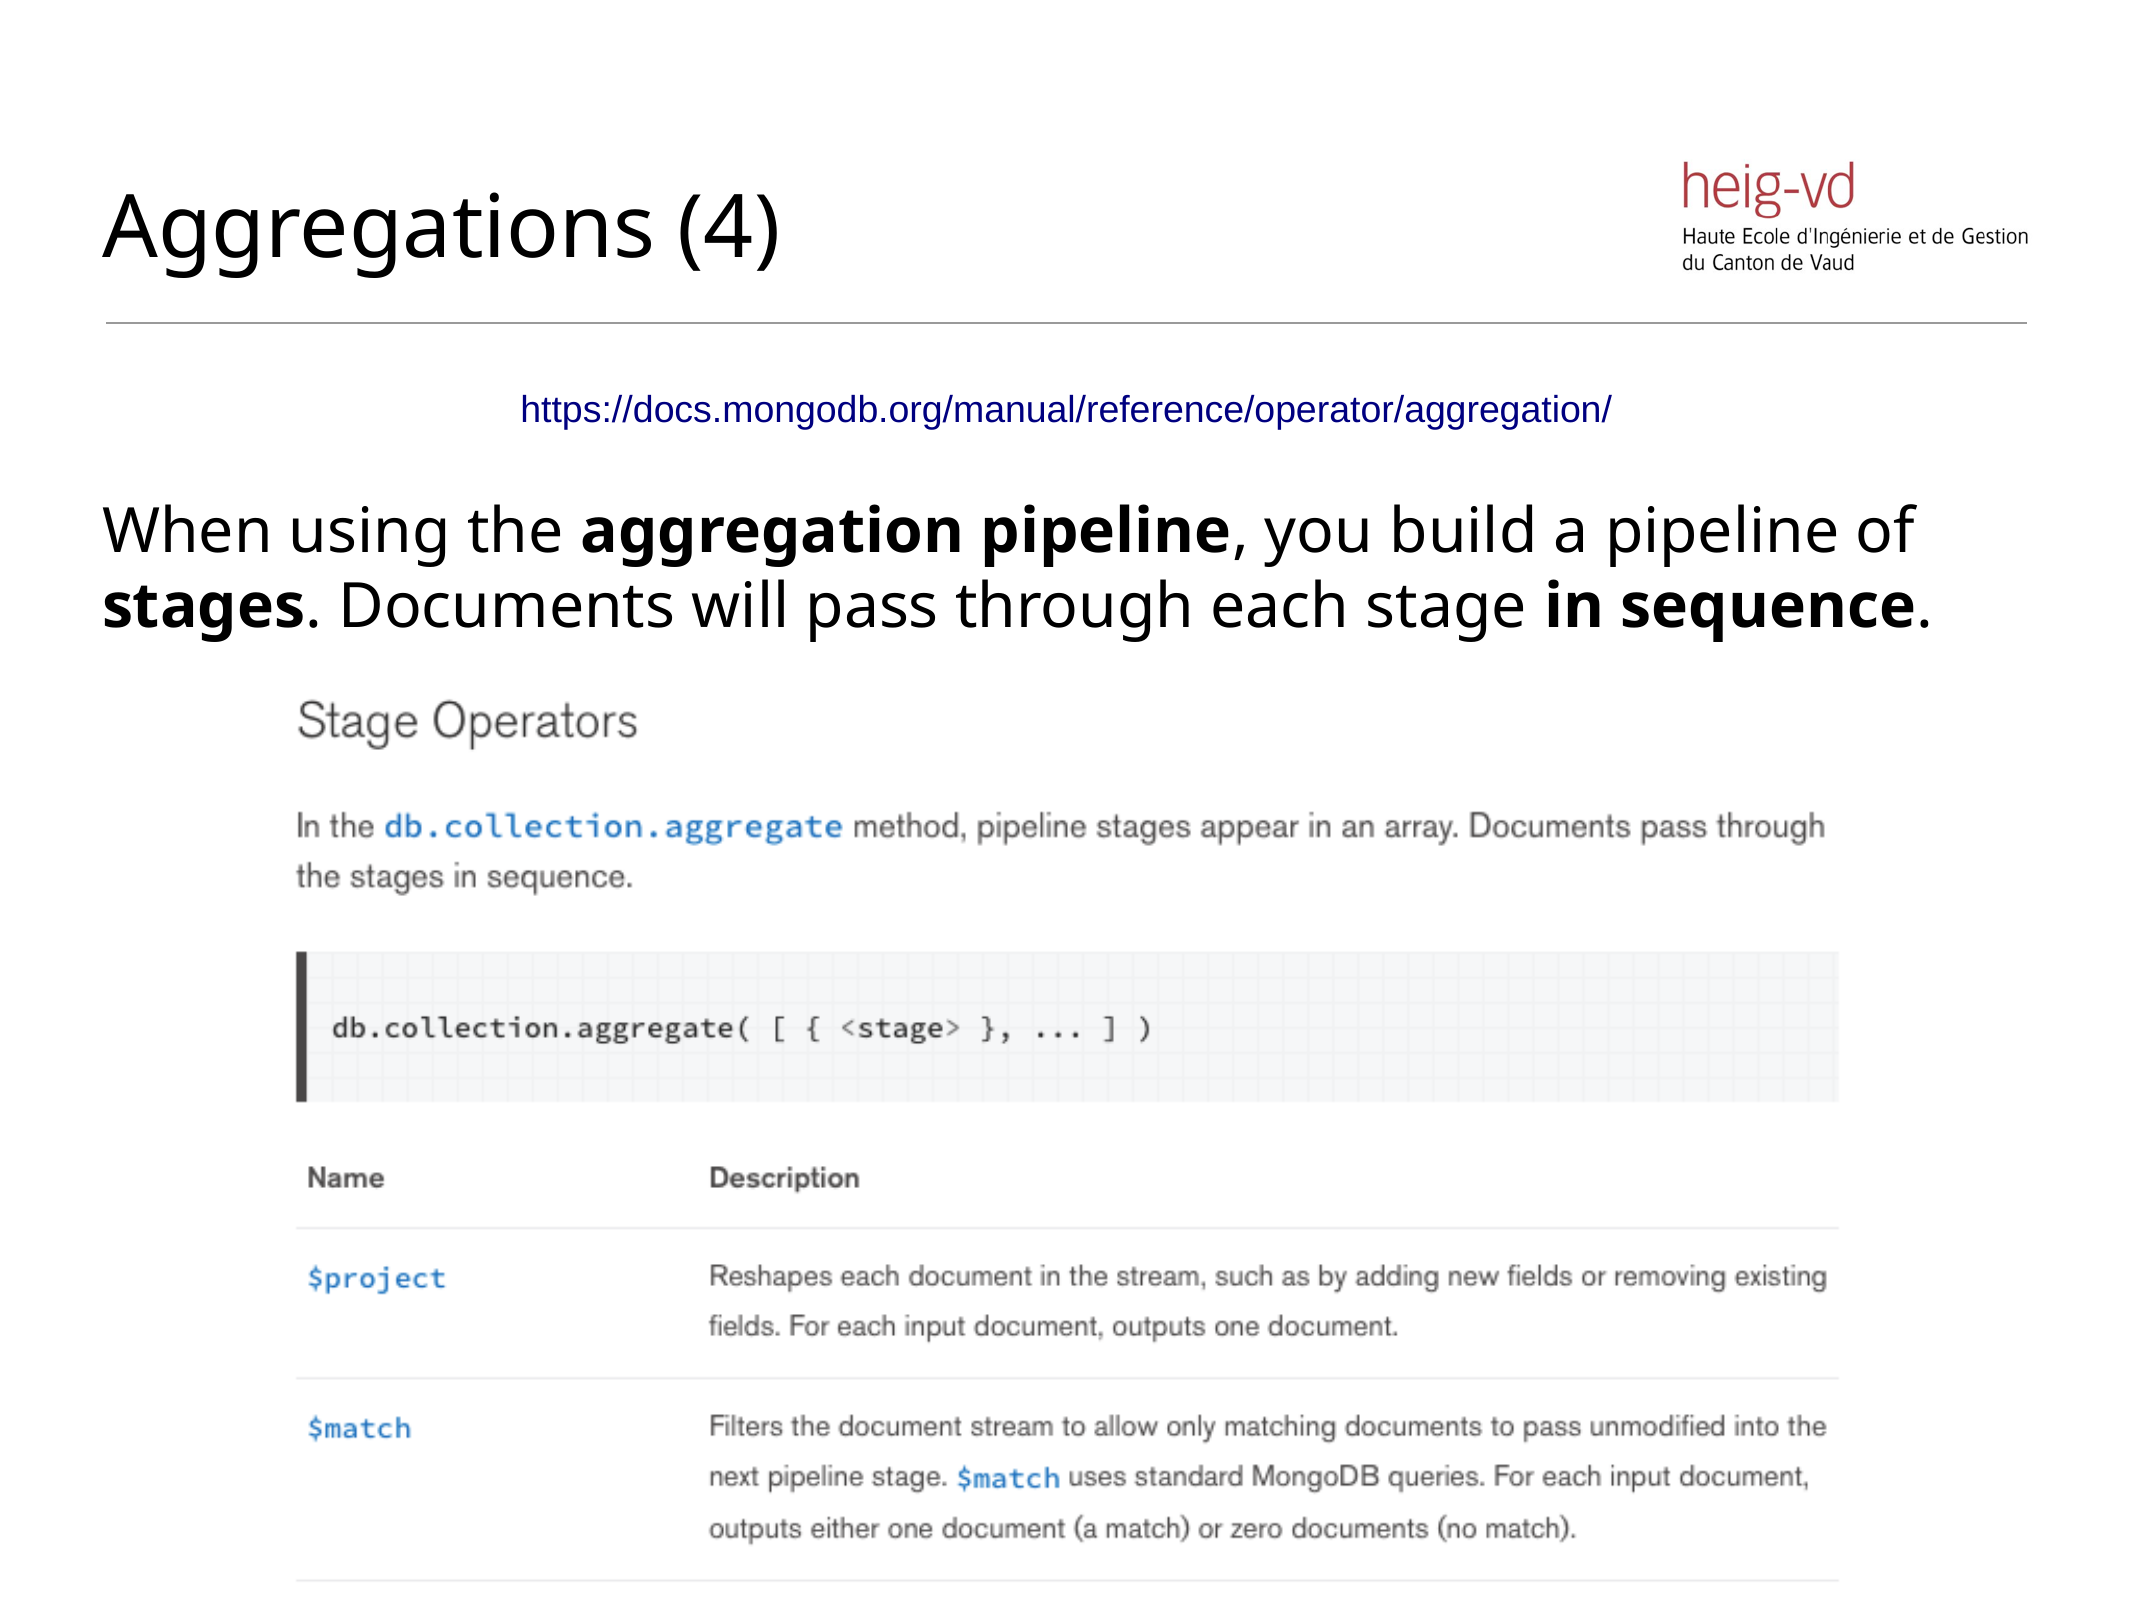

# Aggregations (4)
https://docs.mongodb.org/manual/reference/operator/aggregation/
When using the aggregation pipeline, you build a pipeline of stages. Documents will pass through each stage in sequence.